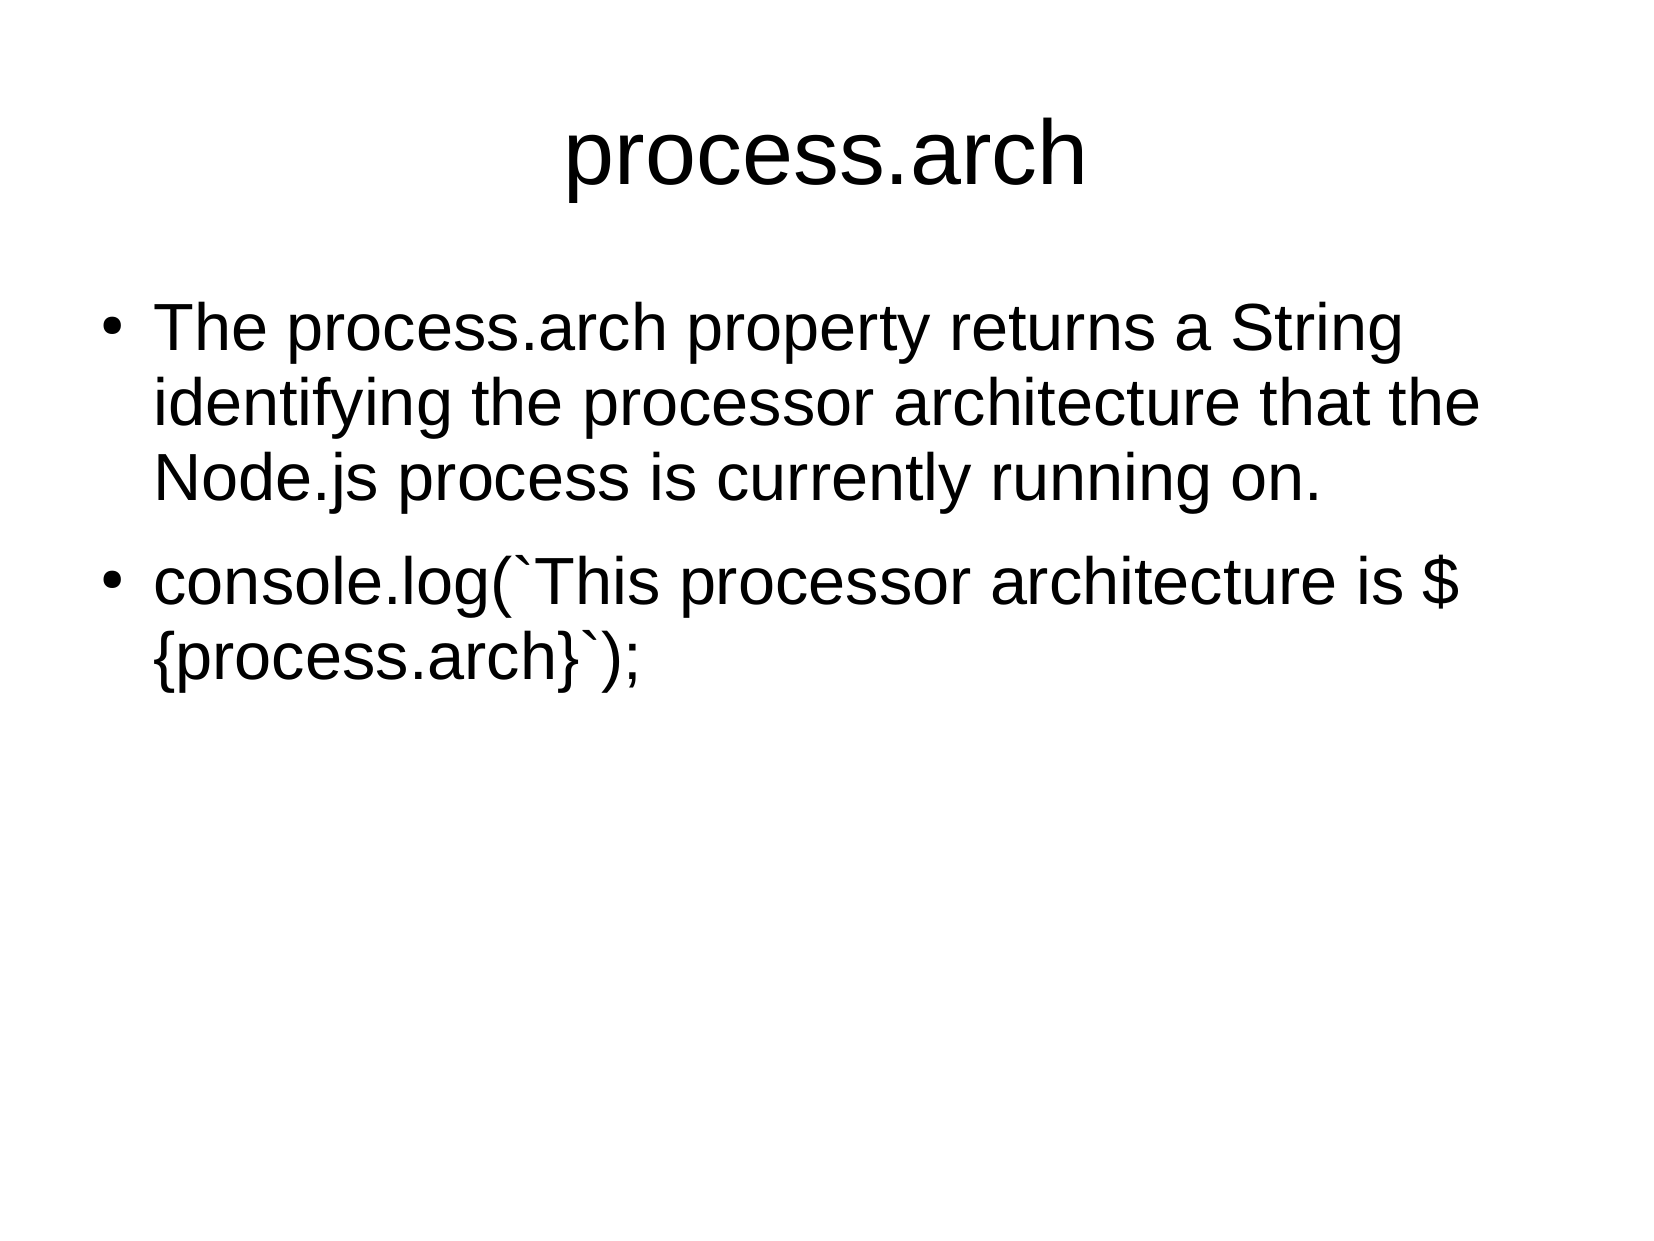

# process.arch
The process.arch property returns a String identifying the processor architecture that the Node.js process is currently running on.
console.log(`This processor architecture is ${process.arch}`);